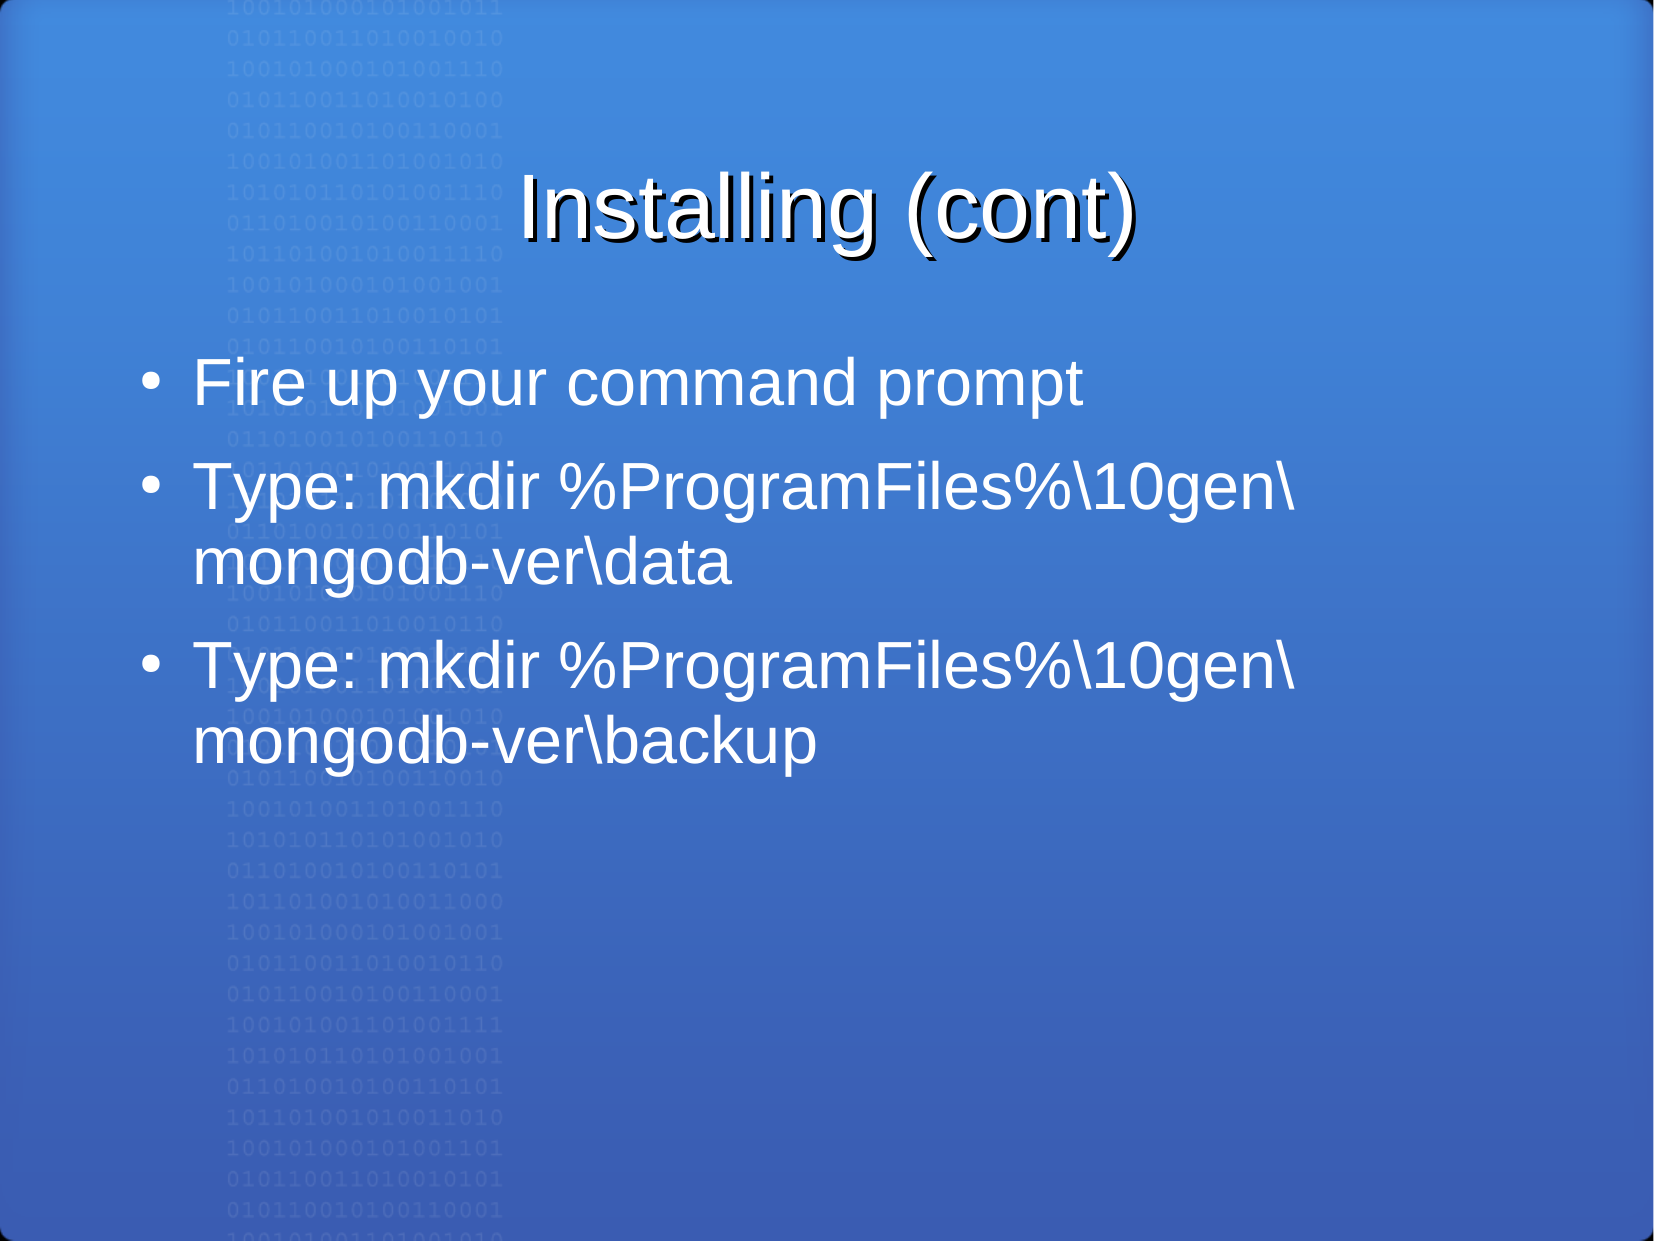

# Installing (cont)
Fire up your command prompt
Type: mkdir %ProgramFiles%\10gen\mongodb-ver\data
Type: mkdir %ProgramFiles%\10gen\mongodb-ver\backup